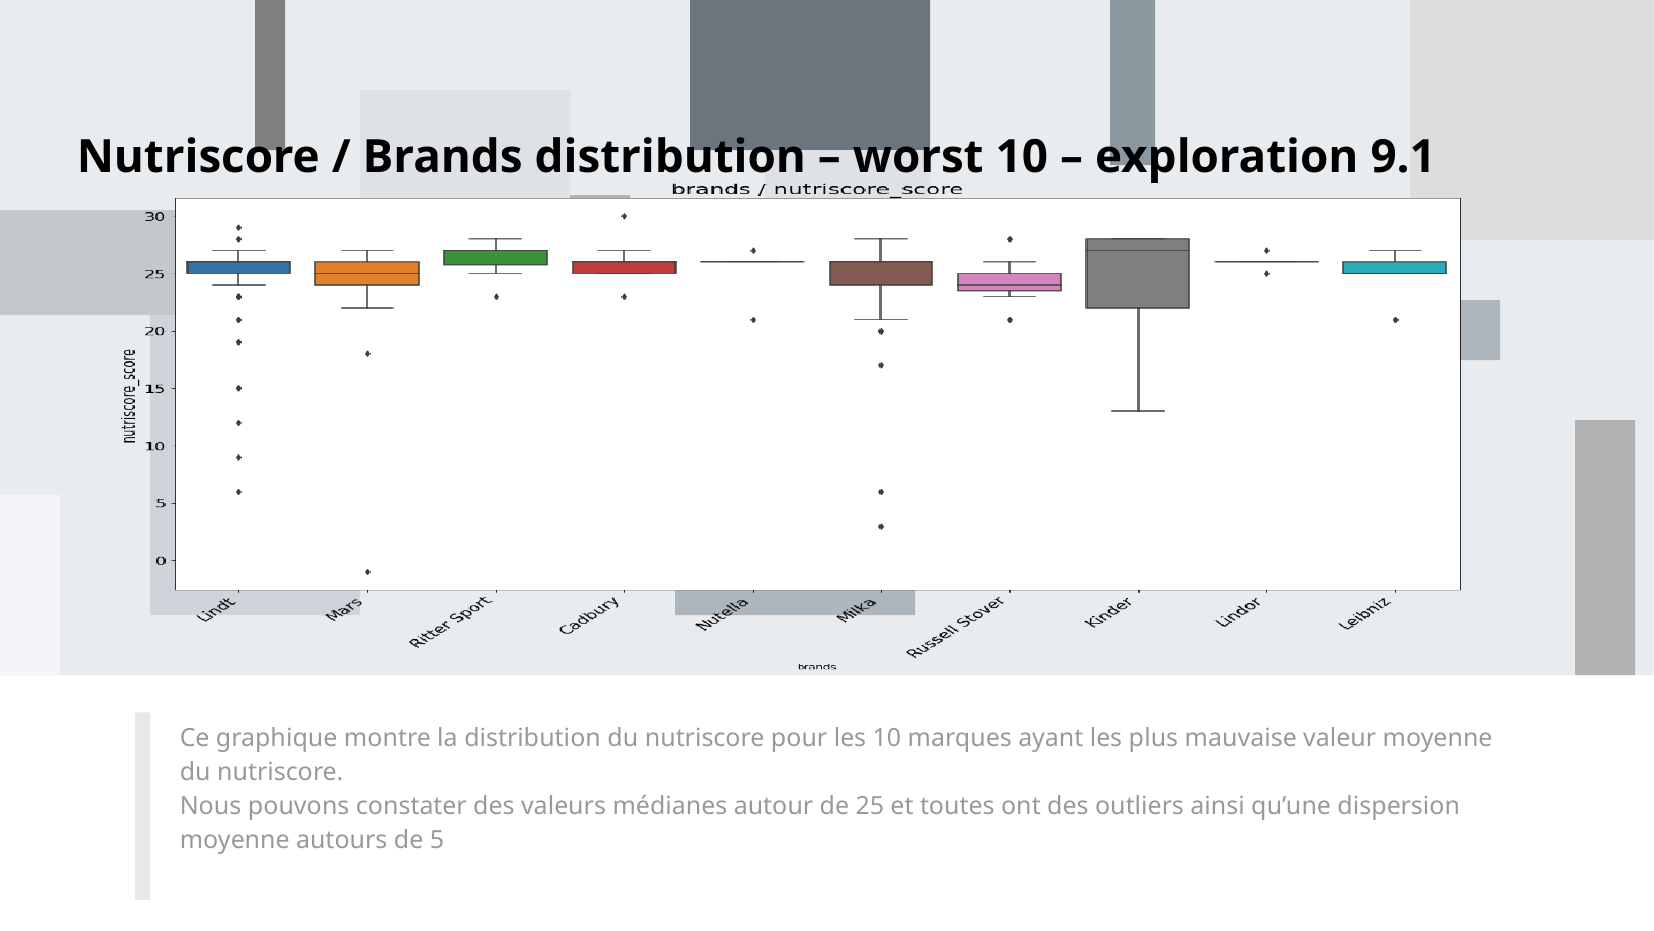

# Nutriscore / Brands distribution – worst 10 – exploration 9.1
Ce graphique montre la distribution du nutriscore pour les 10 marques ayant les plus mauvaise valeur moyenne du nutriscore.
Nous pouvons constater des valeurs médianes autour de 25 et toutes ont des outliers ainsi qu’une dispersion moyenne autours de 5